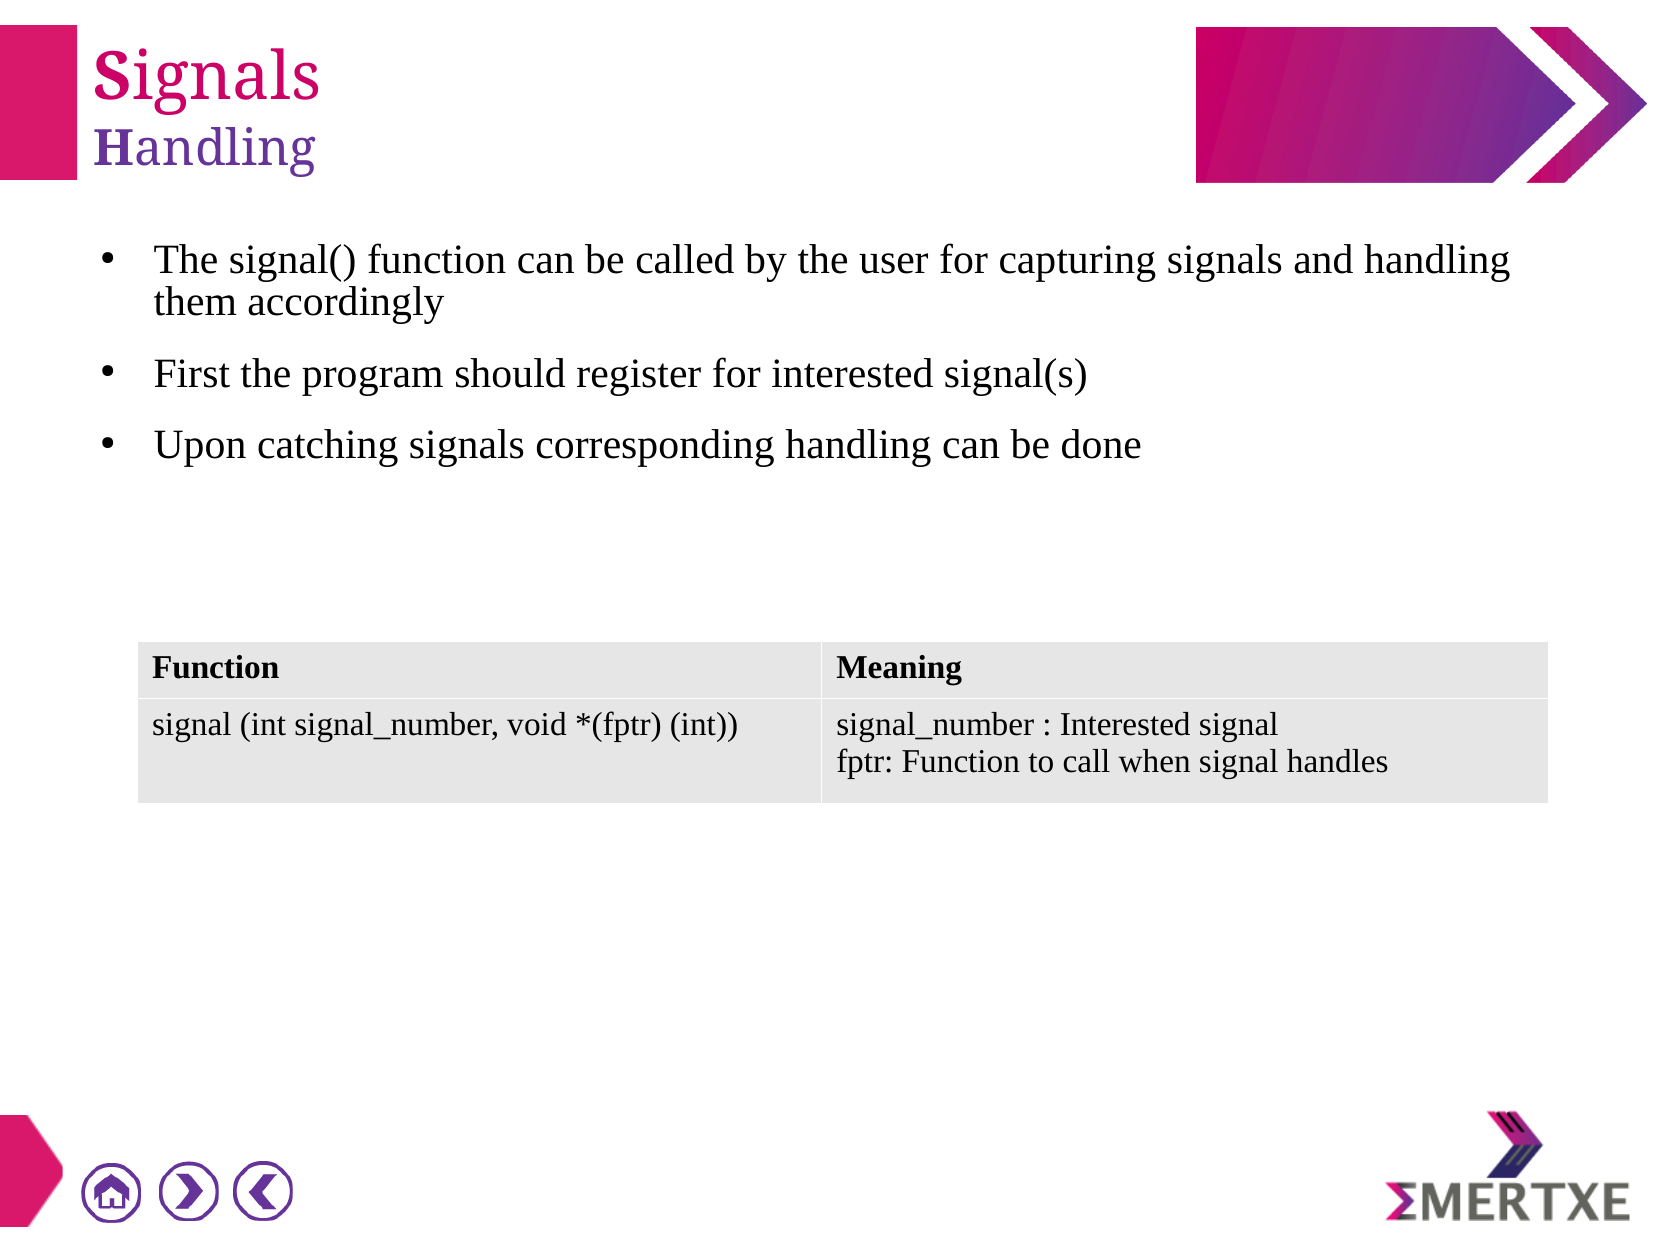

# Signals Handling
The signal() function can be called by the user for capturing signals and handling them accordingly
First the program should register for interested signal(s)
Upon catching signals corresponding handling can be done
| Function | Meaning |
| --- | --- |
| signal (int signal\_number, void \*(fptr) (int)) | signal\_number : Interested signal fptr: Function to call when signal handles |